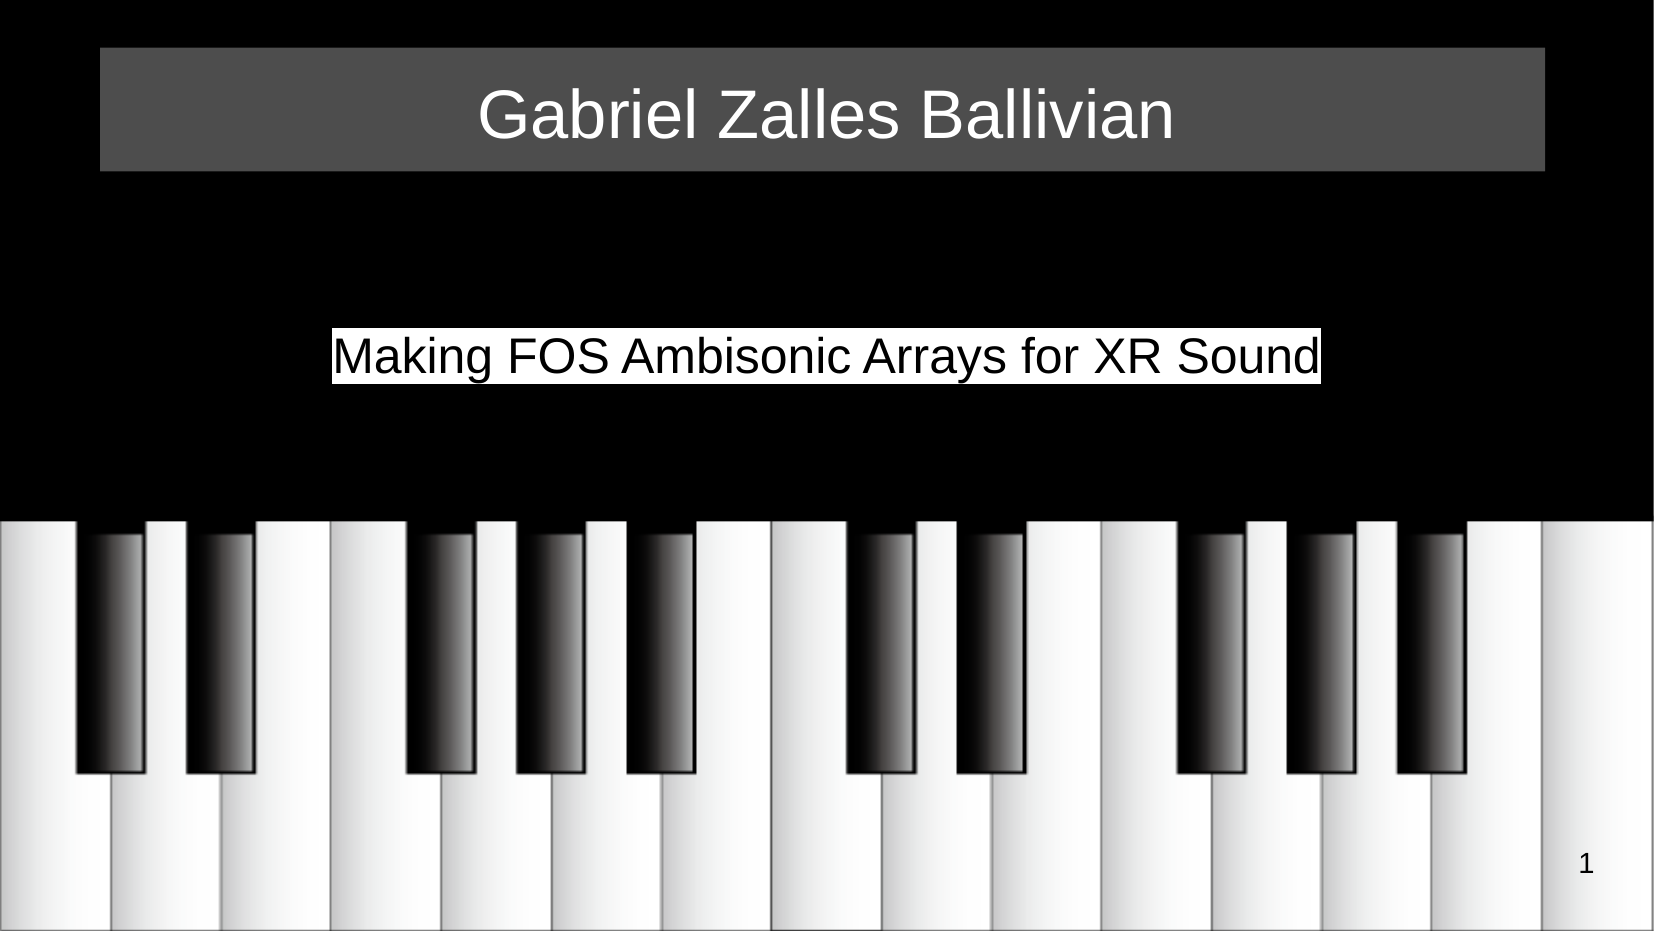

# Gabriel Zalles Ballivian
Making FOS Ambisonic Arrays for XR Sound